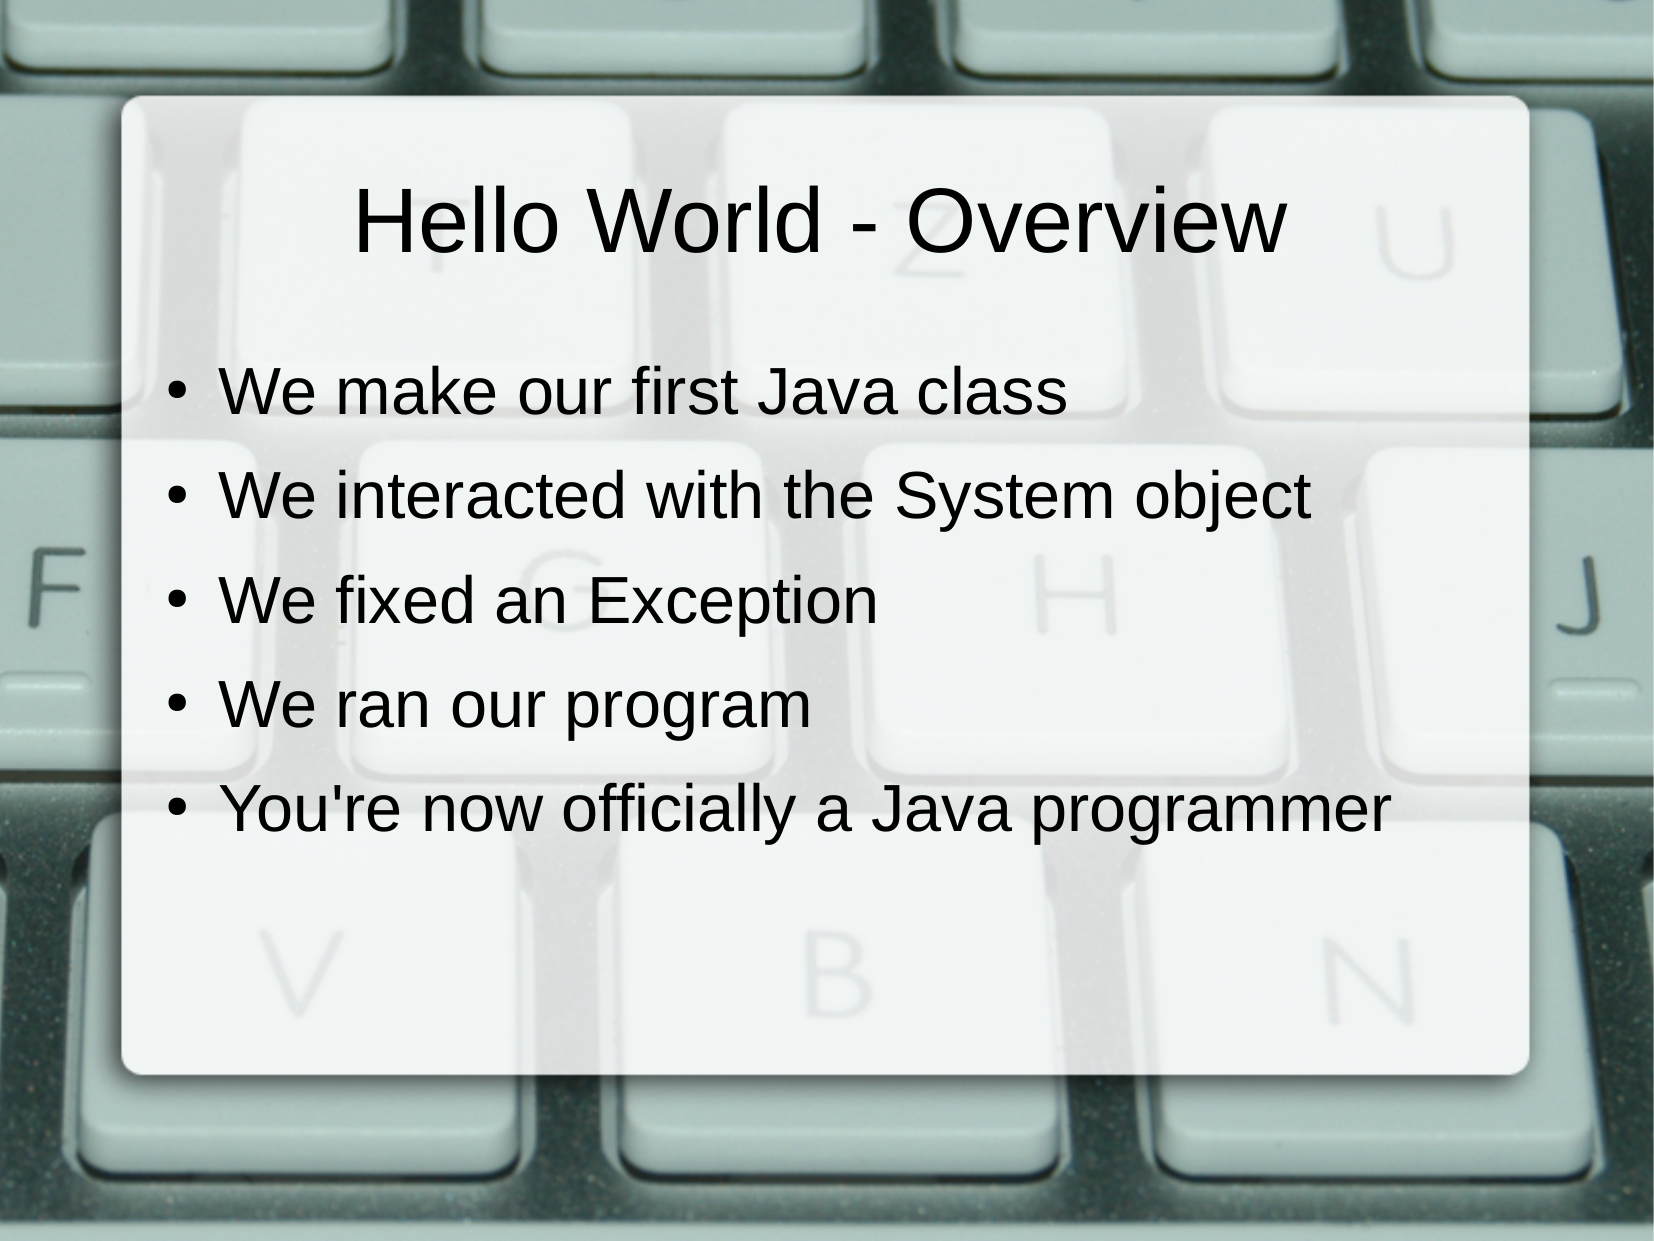

# Hello World - Overview
We make our first Java class
We interacted with the System object
We fixed an Exception
We ran our program
You're now officially a Java programmer